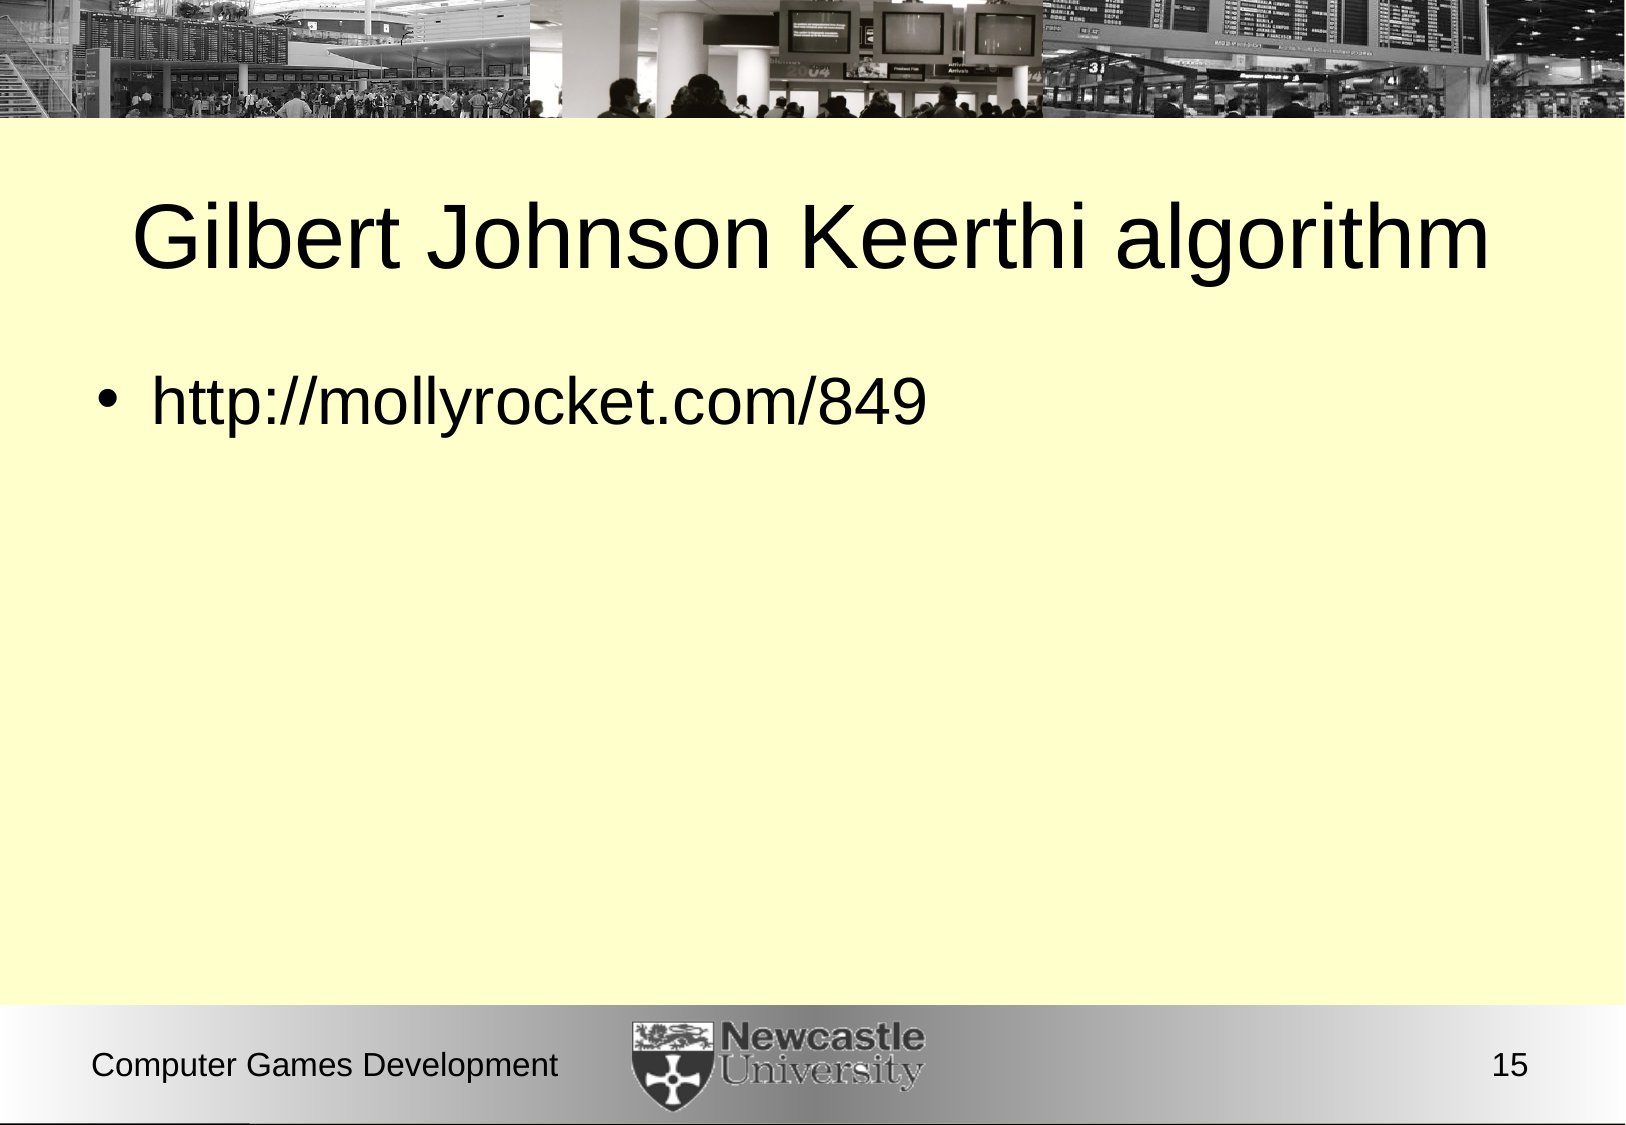

Gilbert Johnson Keerthi algorithm
http://mollyrocket.com/849
Computer Games Development